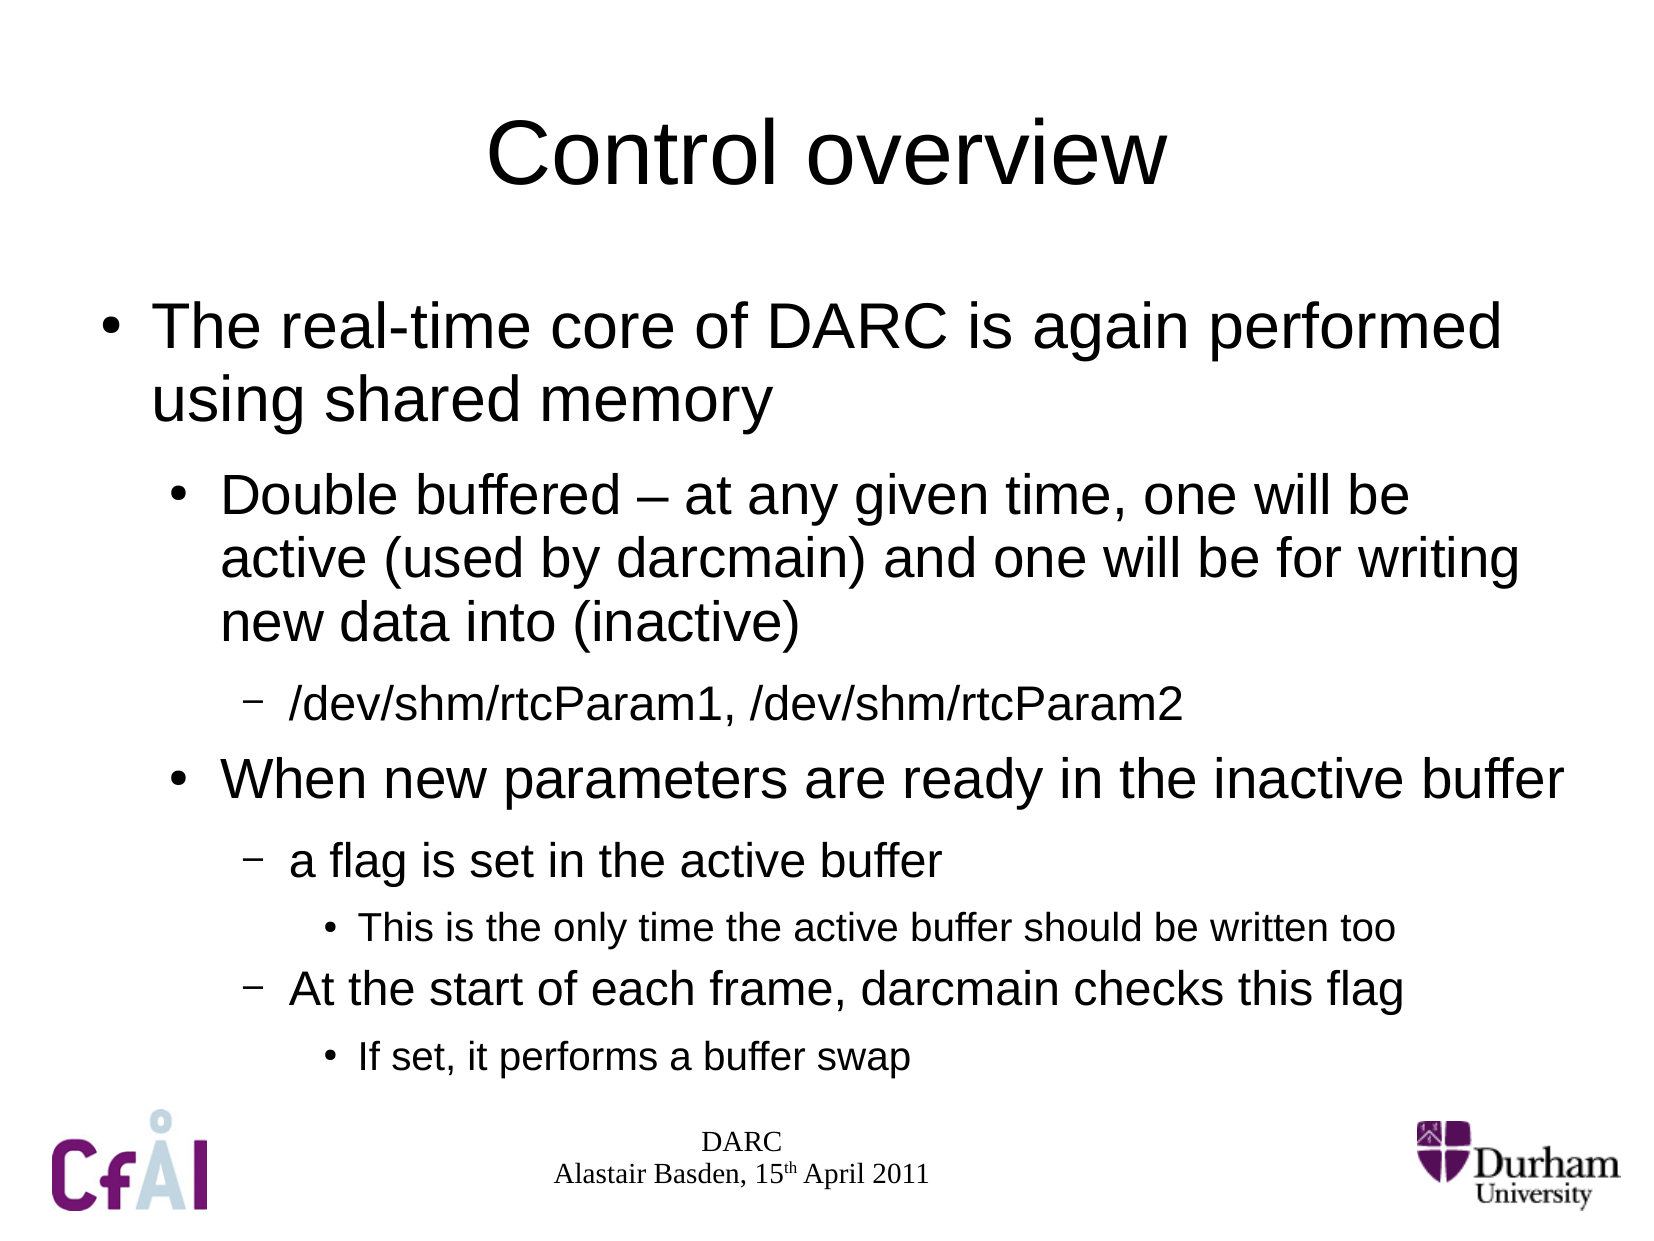

# Control overview
The real-time core of DARC is again performed using shared memory
Double buffered – at any given time, one will be active (used by darcmain) and one will be for writing new data into (inactive)
/dev/shm/rtcParam1, /dev/shm/rtcParam2
When new parameters are ready in the inactive buffer
a flag is set in the active buffer
This is the only time the active buffer should be written too
At the start of each frame, darcmain checks this flag
If set, it performs a buffer swap